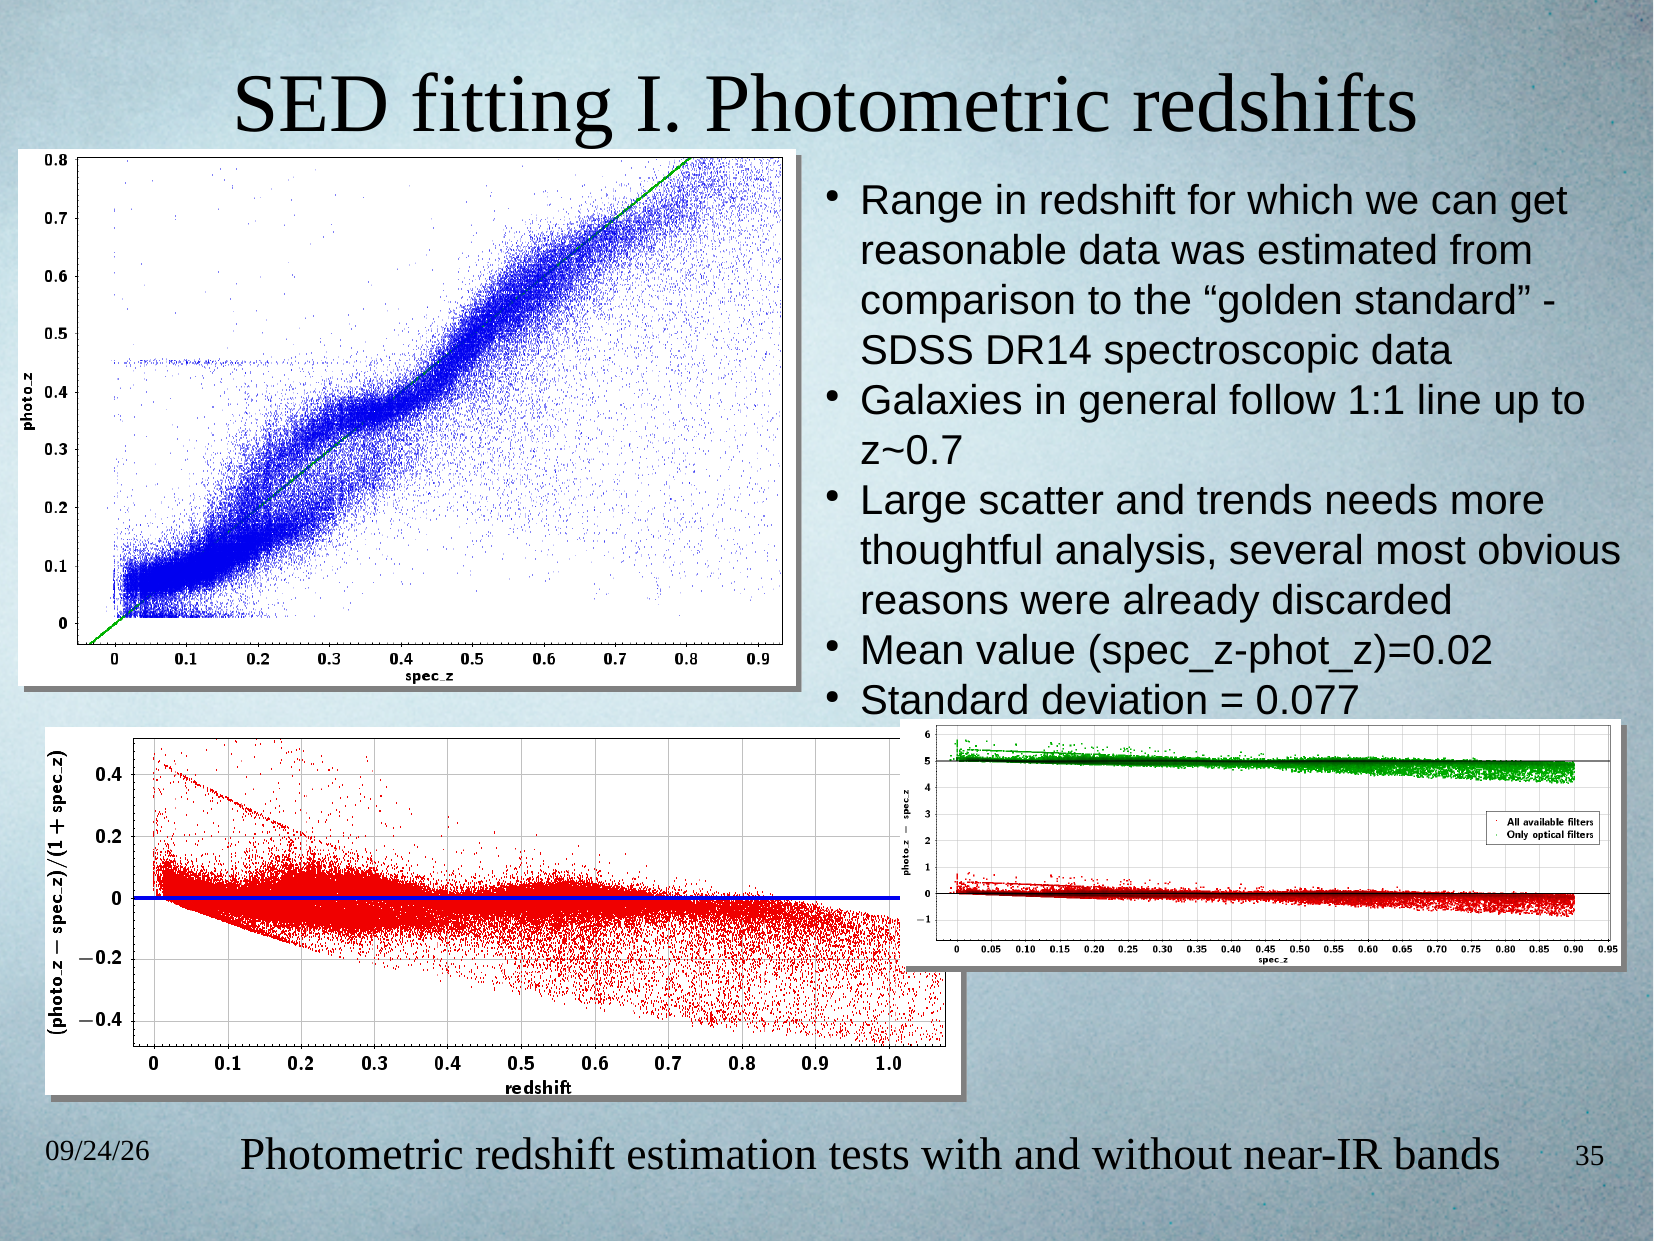

# SED fitting I. Photometric redshifts
Range in redshift for which we can get reasonable data was estimated from comparison to the “golden standard” - SDSS DR14 spectroscopic data
Galaxies in general follow 1:1 line up to z~0.7
Large scatter and trends needs more thoughtful analysis, several most obvious reasons were already discarded
Mean value (spec_z-phot_z)=0.02
Standard deviation = 0.077
Photometric redshift estimation tests with and without near-IR bands
35